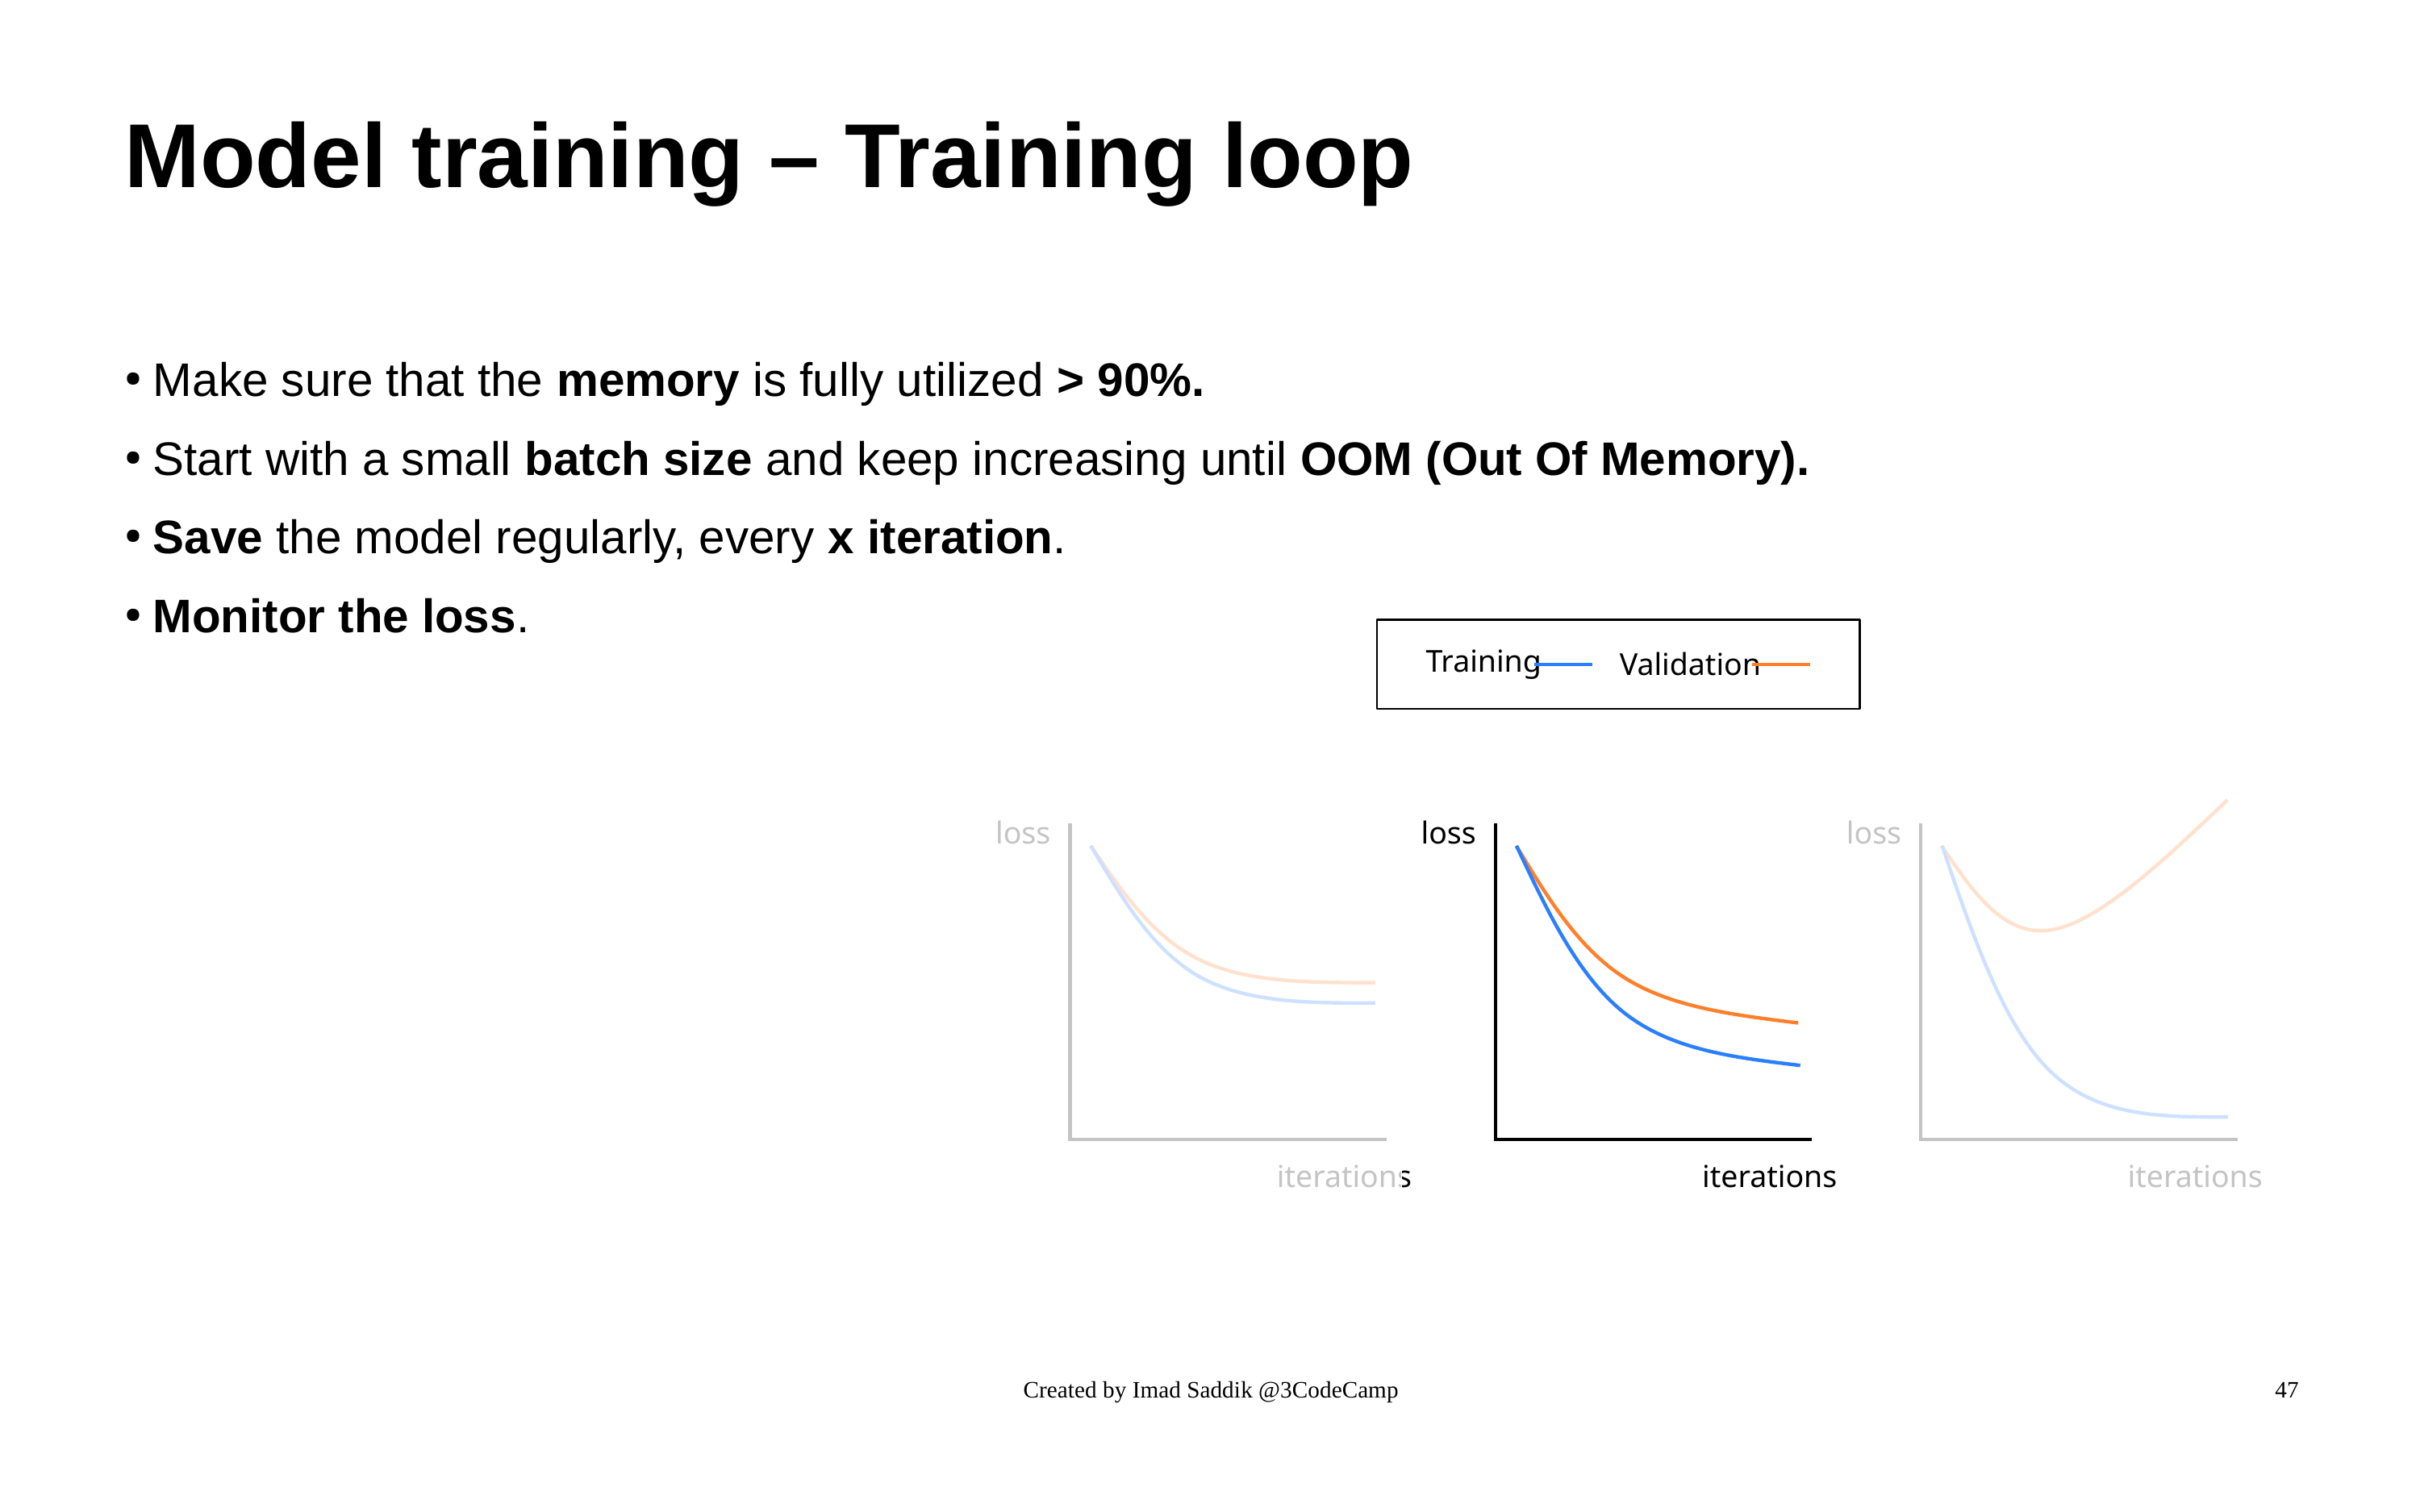

Model training – Training loop
Make sure that the memory is fully utilized > 90%.
Start with a small batch size and keep increasing until OOM (Out Of Memory).
Save the model regularly, every x iteration.
Monitor the loss.
Created by Imad Saddik @3CodeCamp
47